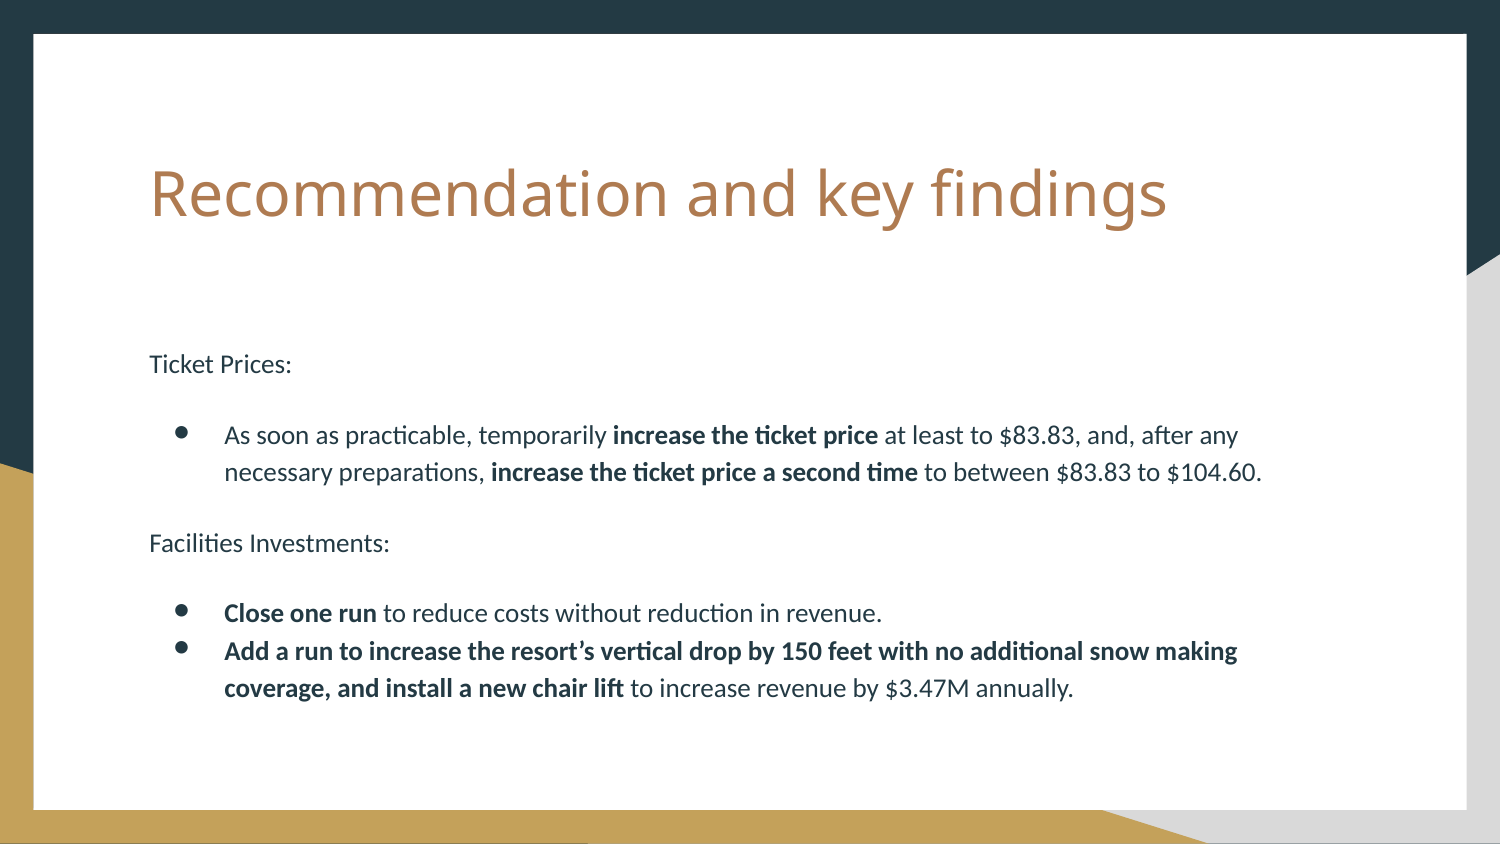

# Recommendation and key findings
Ticket Prices:
As soon as practicable, temporarily increase the ticket price at least to $83.83, and, after any necessary preparations, increase the ticket price a second time to between $83.83 to $104.60.
Facilities Investments:
Close one run to reduce costs without reduction in revenue.
Add a run to increase the resort’s vertical drop by 150 feet with no additional snow making coverage, and install a new chair lift to increase revenue by $3.47M annually.